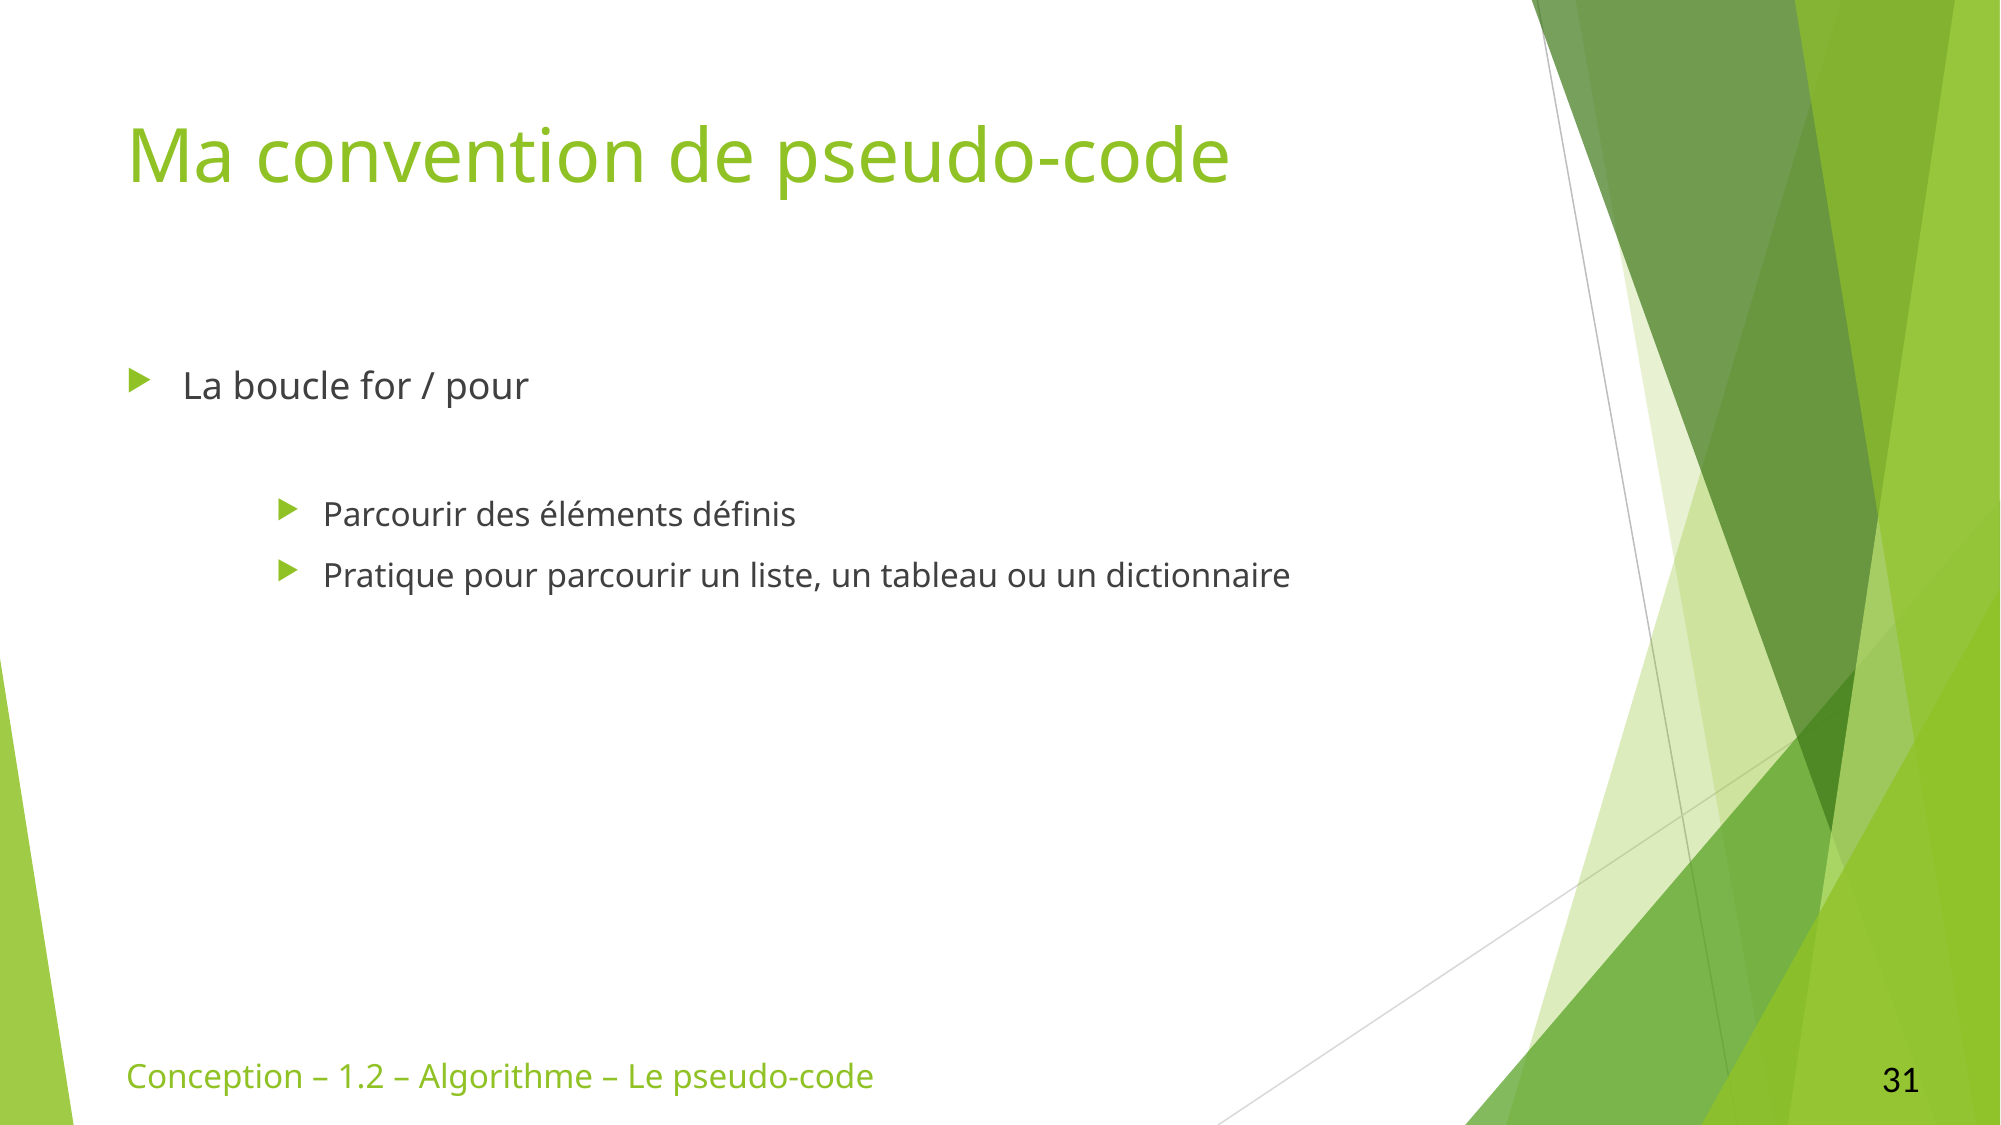

# Ma convention de pseudo-code
La boucle for / pour
Parcourir des éléments définis
Pratique pour parcourir un liste, un tableau ou un dictionnaire
Conception – 1.2 – Algorithme – Le pseudo-code